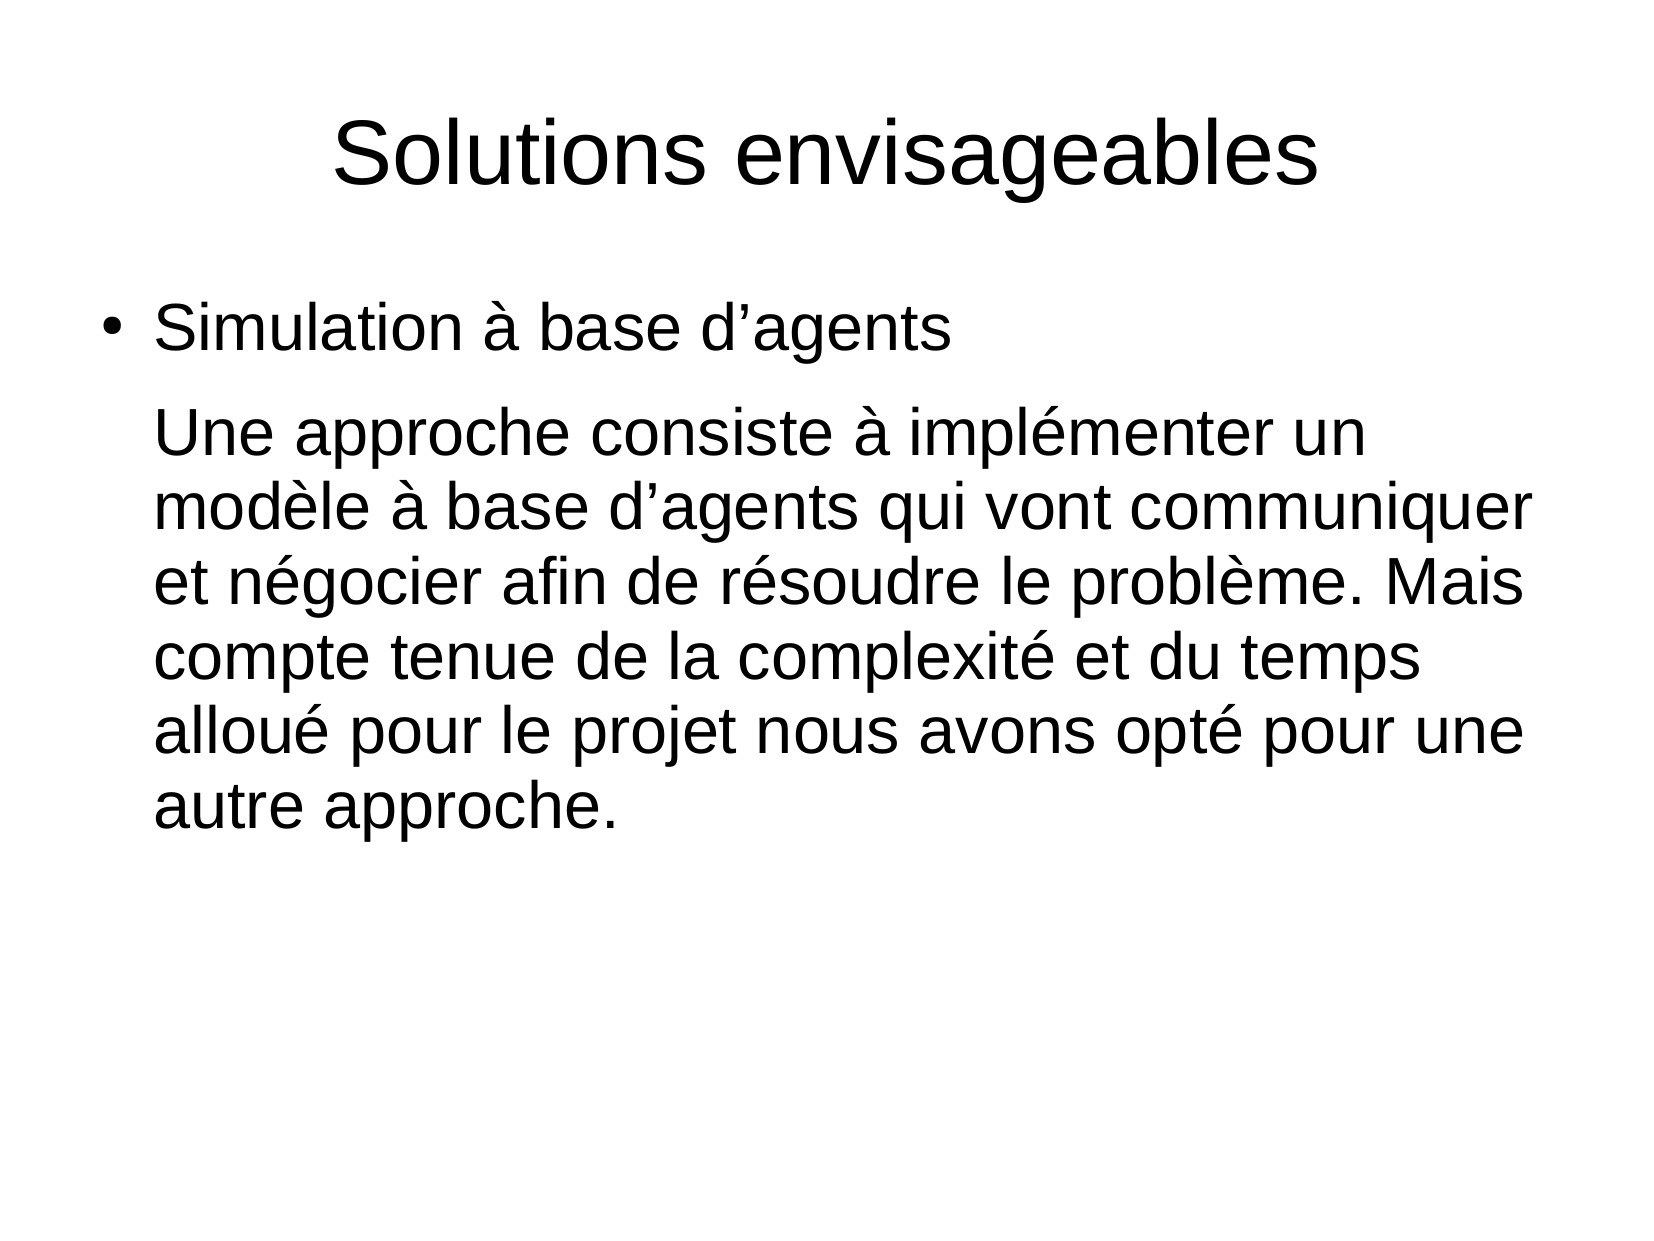

# Solutions envisageables
Simulation à base d’agents
Une approche consiste à implémenter un modèle à base d’agents qui vont communiquer et négocier afin de résoudre le problème. Mais compte tenue de la complexité et du temps alloué pour le projet nous avons opté pour une autre approche.